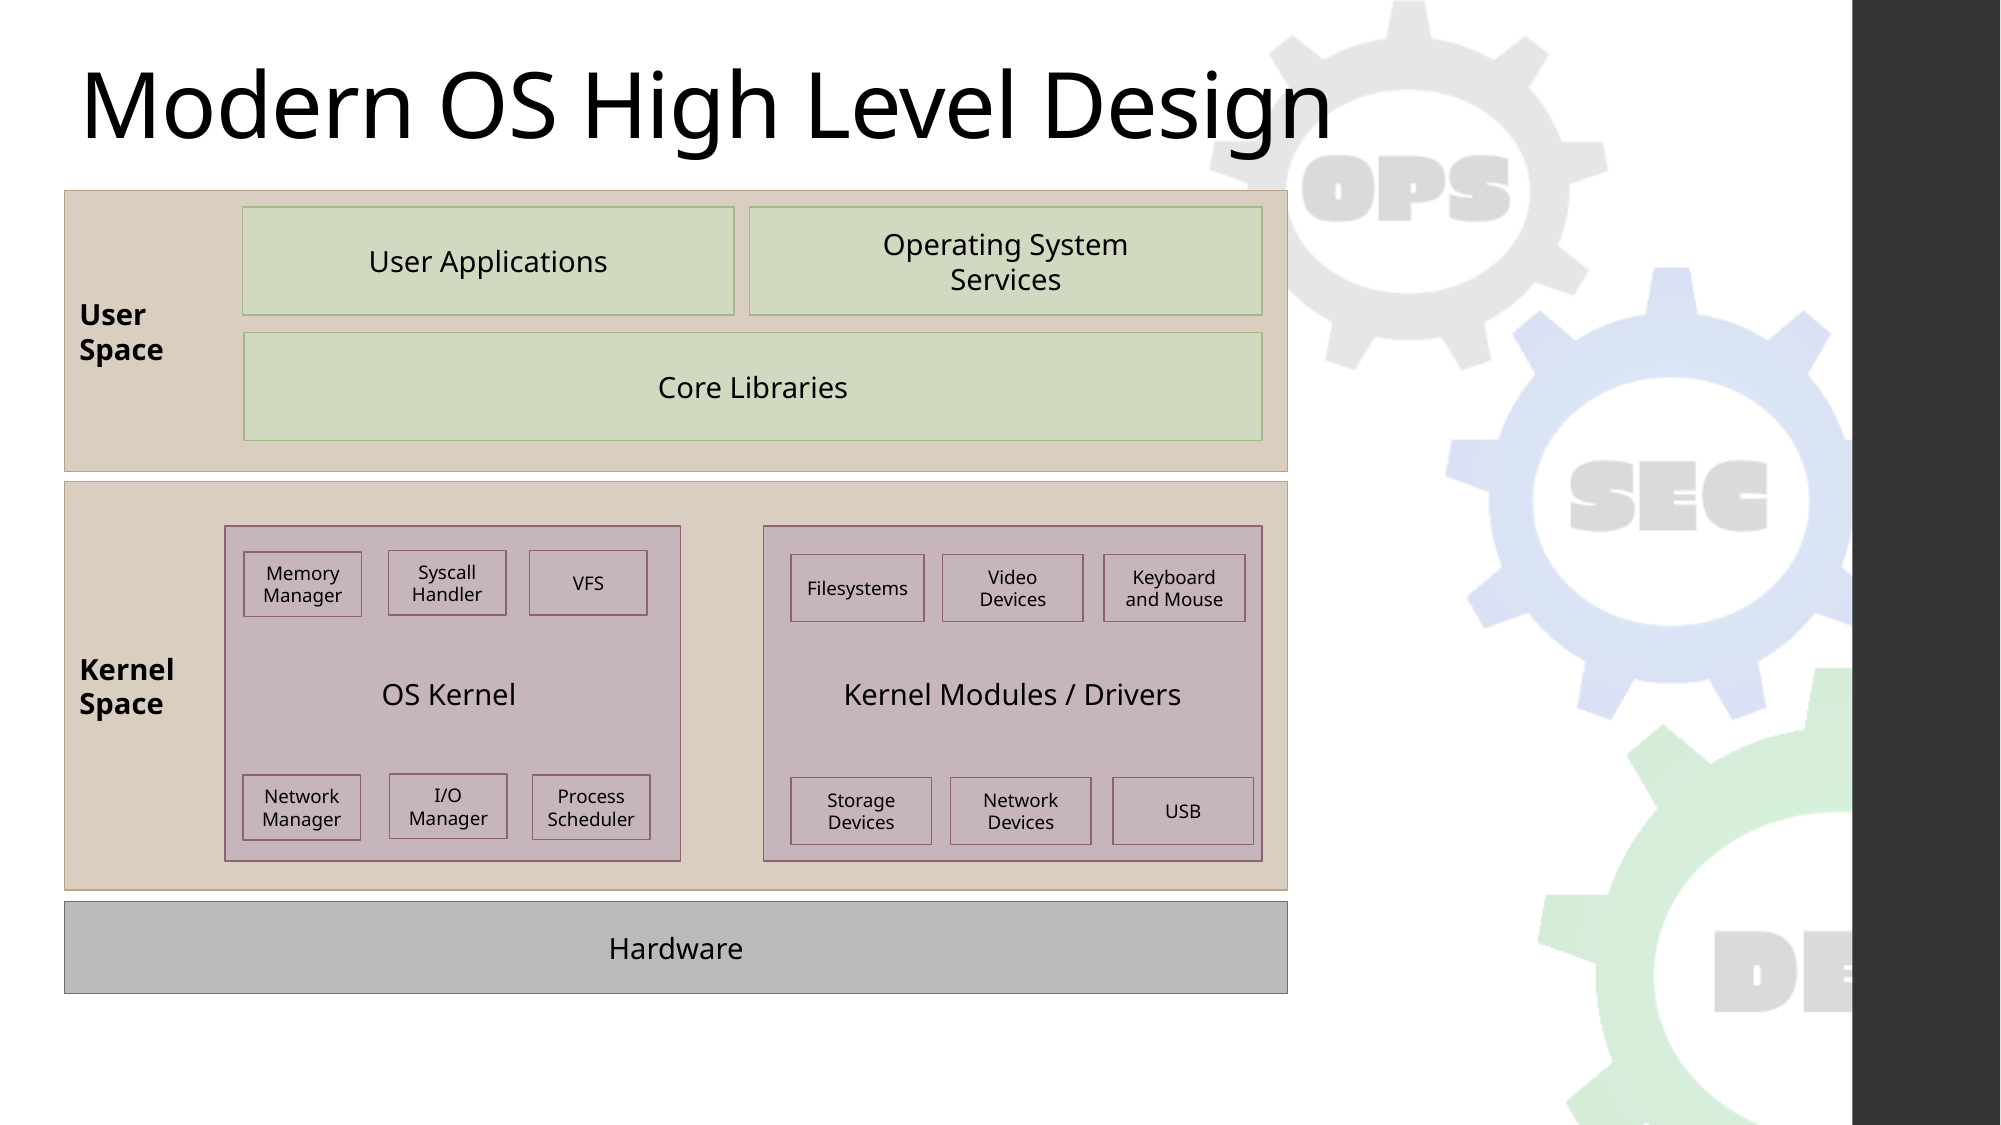

# Modern OS High Level Design
User
Space
User Applications
Operating System
Services
Core Libraries
Kernel
Space
OS Kernel
Kernel Modules / Drivers
Syscall
Handler
VFS
Memory Manager
Filesystems
Video Devices
Keyboard and Mouse
I/O Manager
Process
Scheduler
Network Manager
Storage
Devices
Network Devices
USB
Hardware